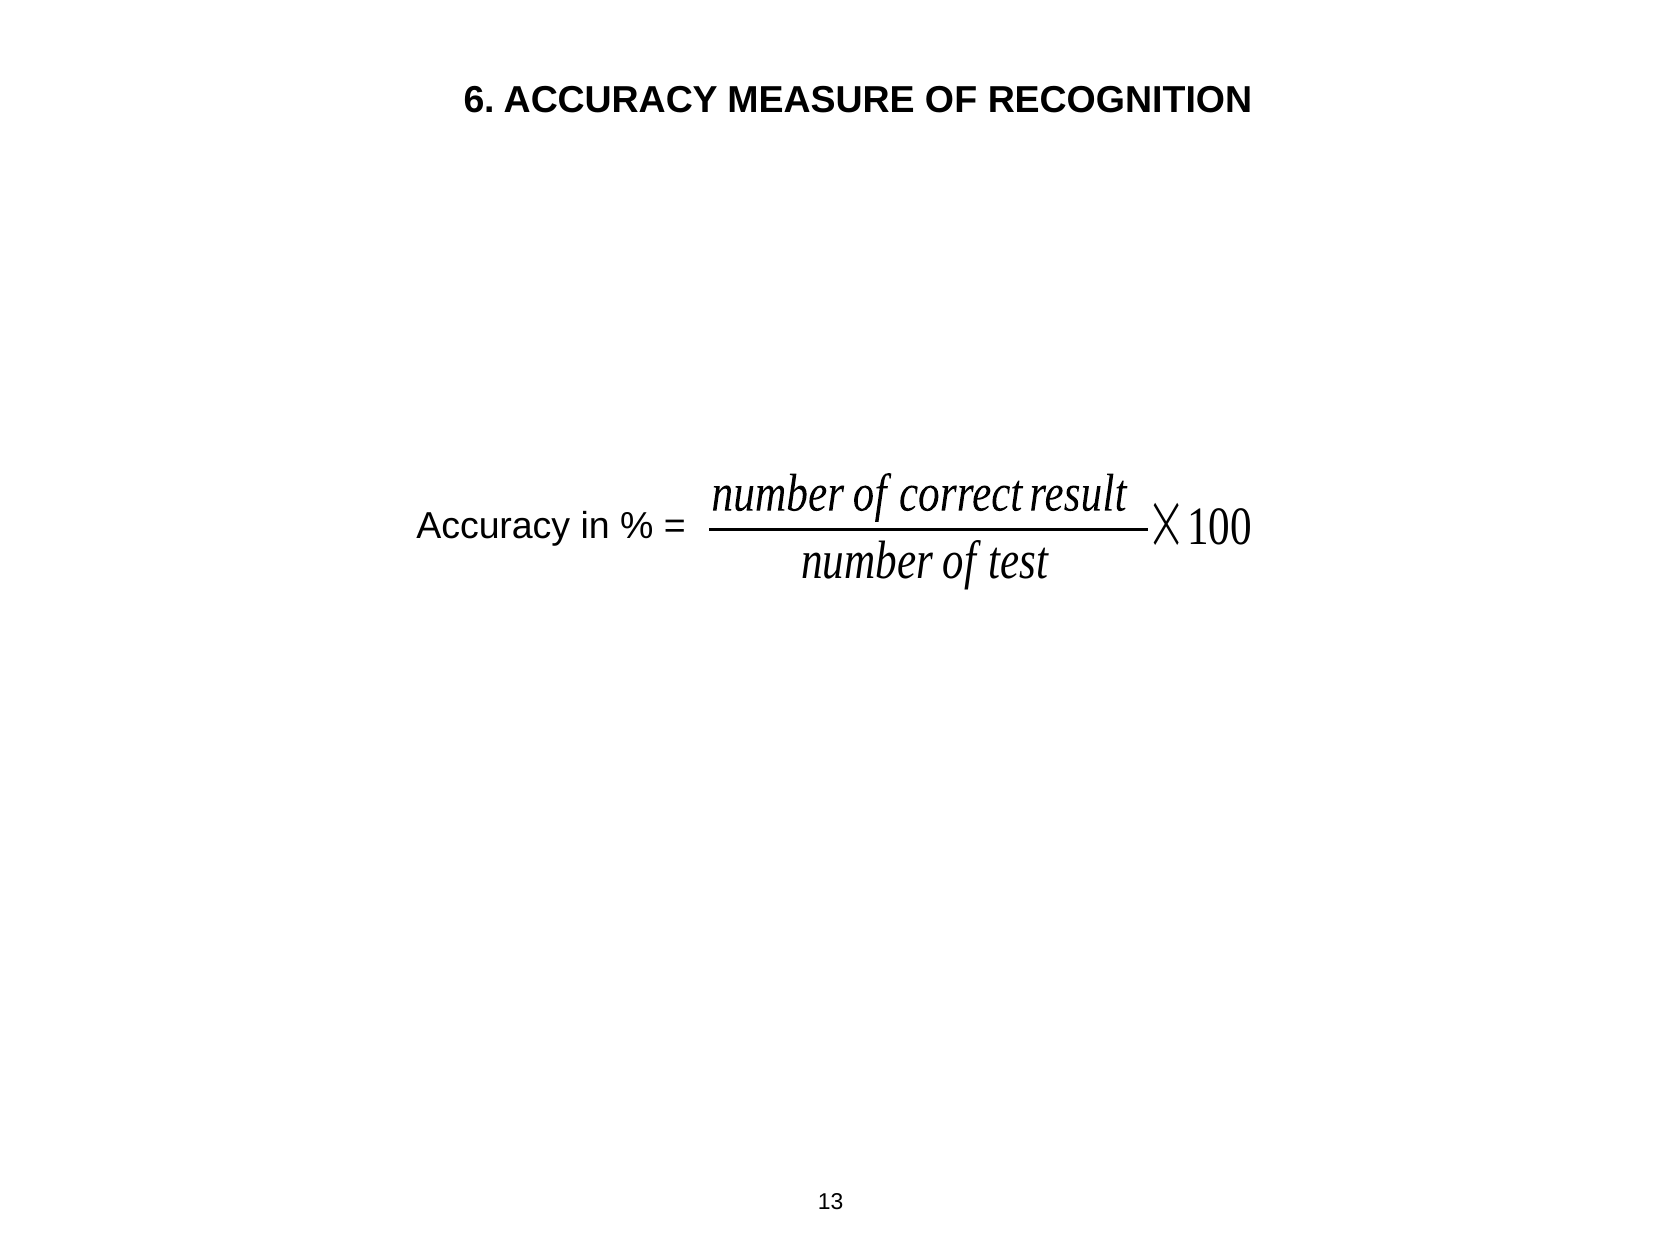

6. ACCURACY MEASURE OF RECOGNITION
×
100
number
of
test
Accuracy in % =
13